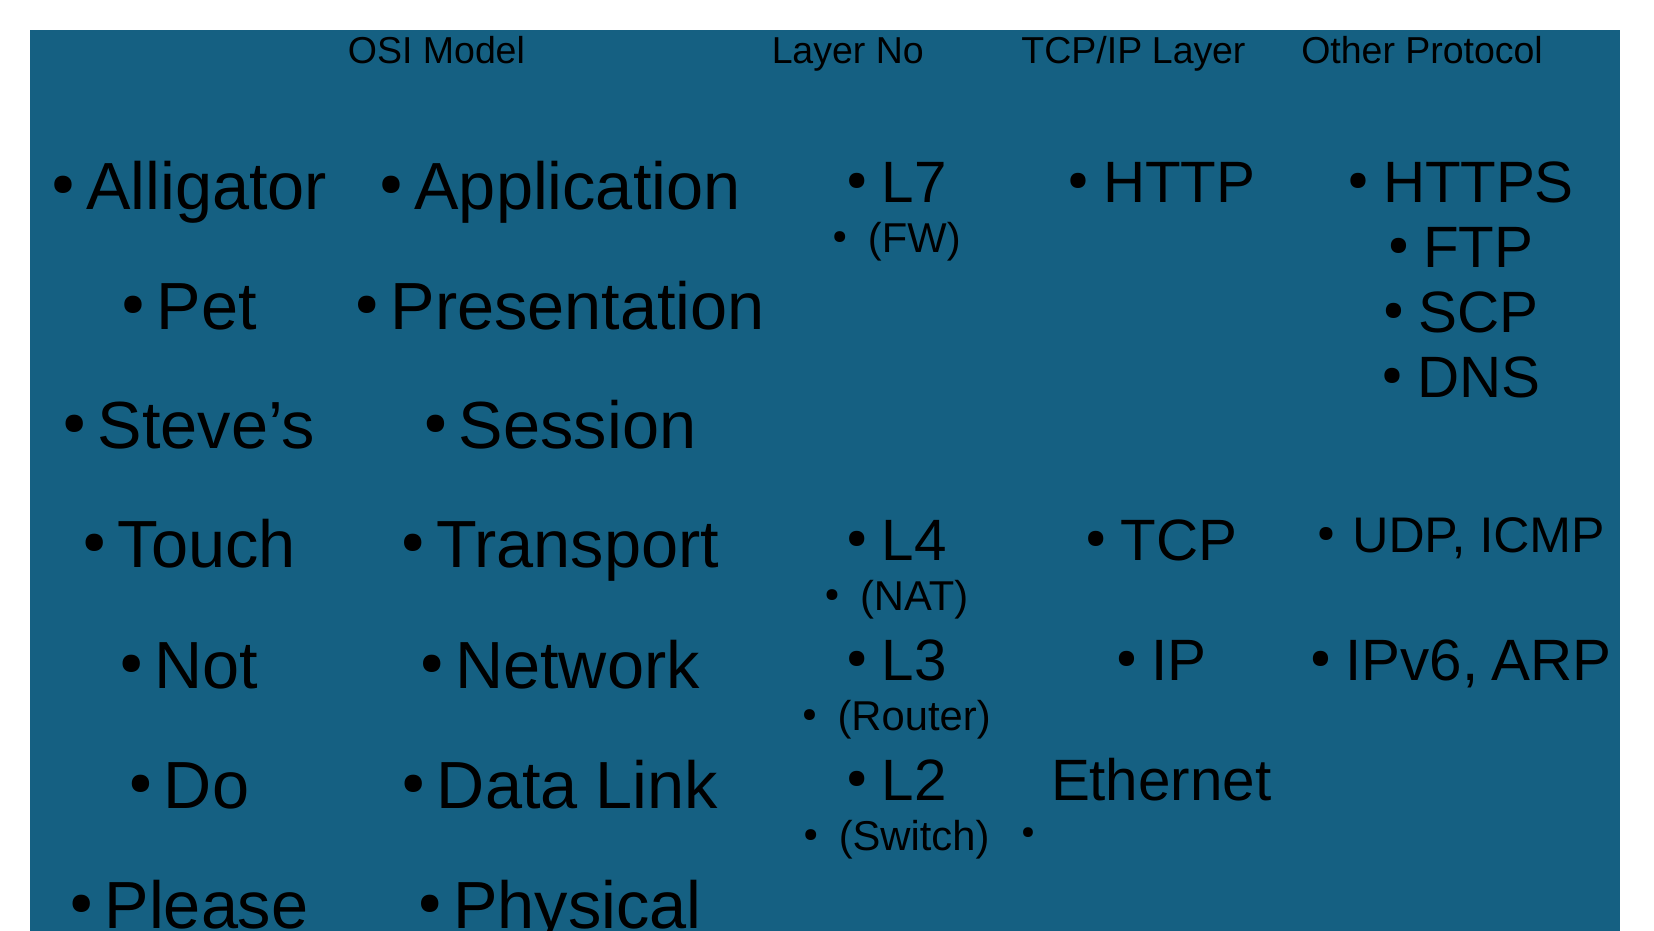

| | OSI Model | Layer No | TCP/IP Layer | Other Protocol |
| --- | --- | --- | --- | --- |
| Alligator | Application | L7 (FW) | HTTP | HTTPS FTP SCP DNS |
| Pet | Presentation | | | |
| Steve’s | Session | | | |
| Touch | Transport | L4 (NAT) | TCP | UDP, ICMP |
| Not | Network | L3 (Router) | IP | IPv6, ARP |
| Do | Data Link | L2 (Switch) | Ethernet | |
| Please | Physical | | | |